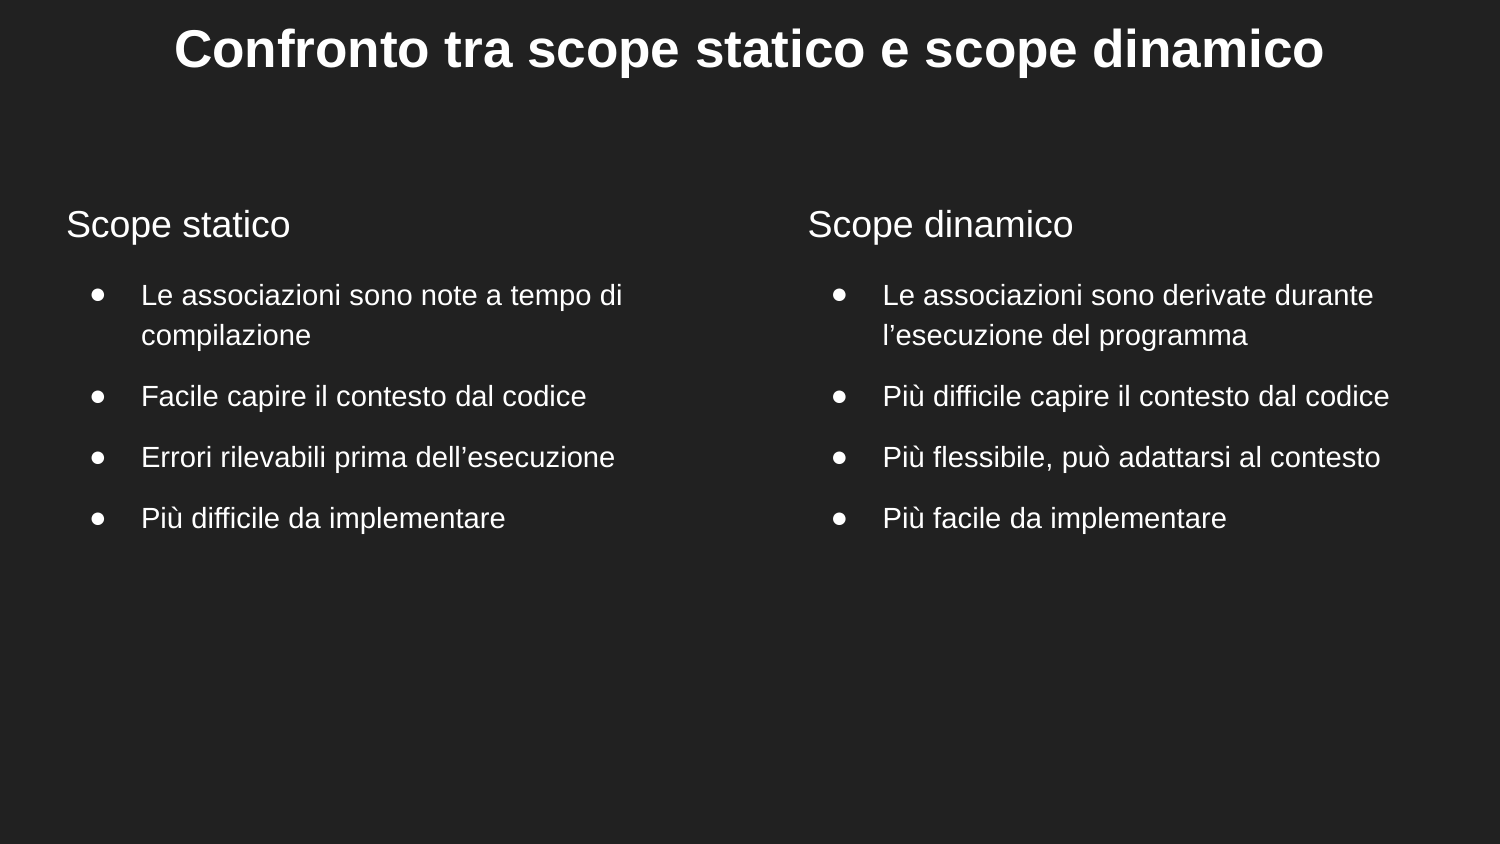

# Confronto tra scope statico e scope dinamico
Scope statico
Le associazioni sono note a tempo di compilazione
Facile capire il contesto dal codice
Errori rilevabili prima dell’esecuzione
Più difficile da implementare
Scope dinamico
Le associazioni sono derivate durante l’esecuzione del programma
Più difficile capire il contesto dal codice
Più flessibile, può adattarsi al contesto
Più facile da implementare